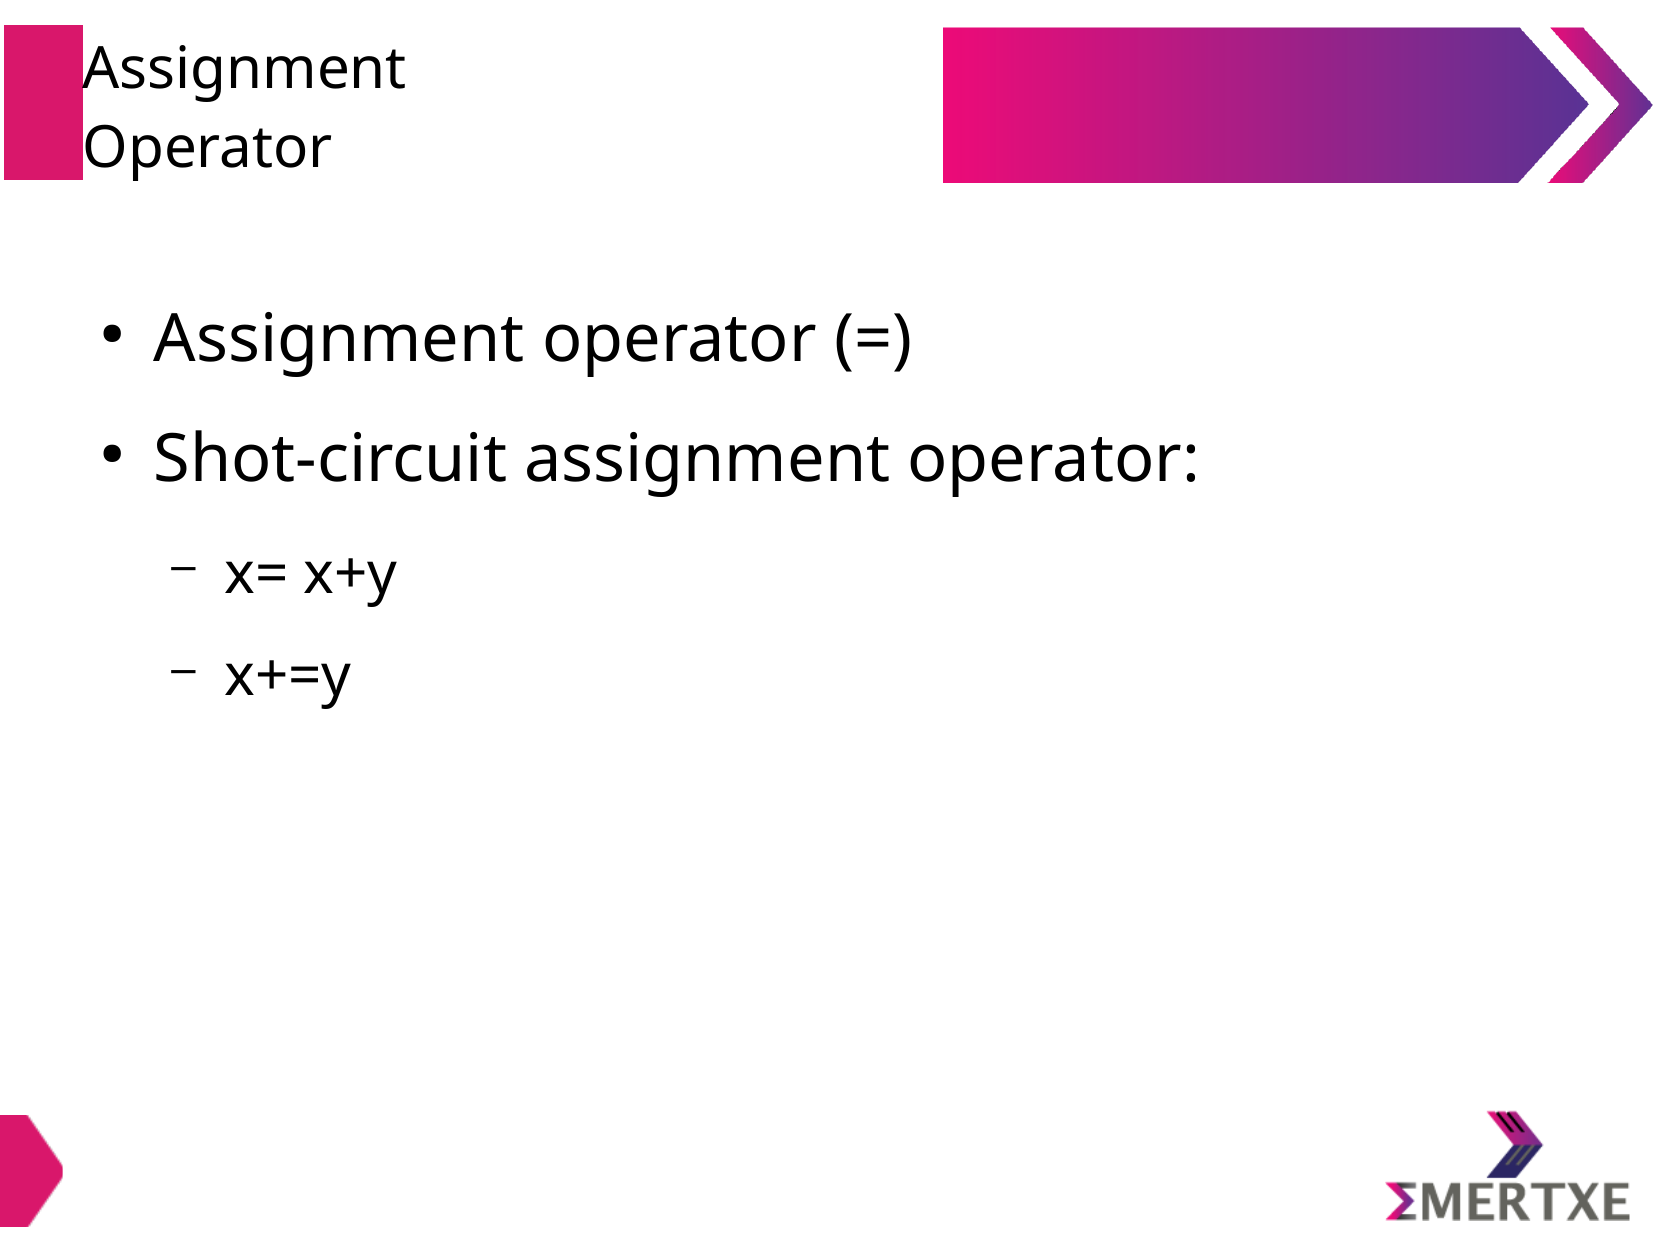

# Assignment Operator
Assignment operator (=)
Shot-circuit assignment operator:
x= x+y
x+=y